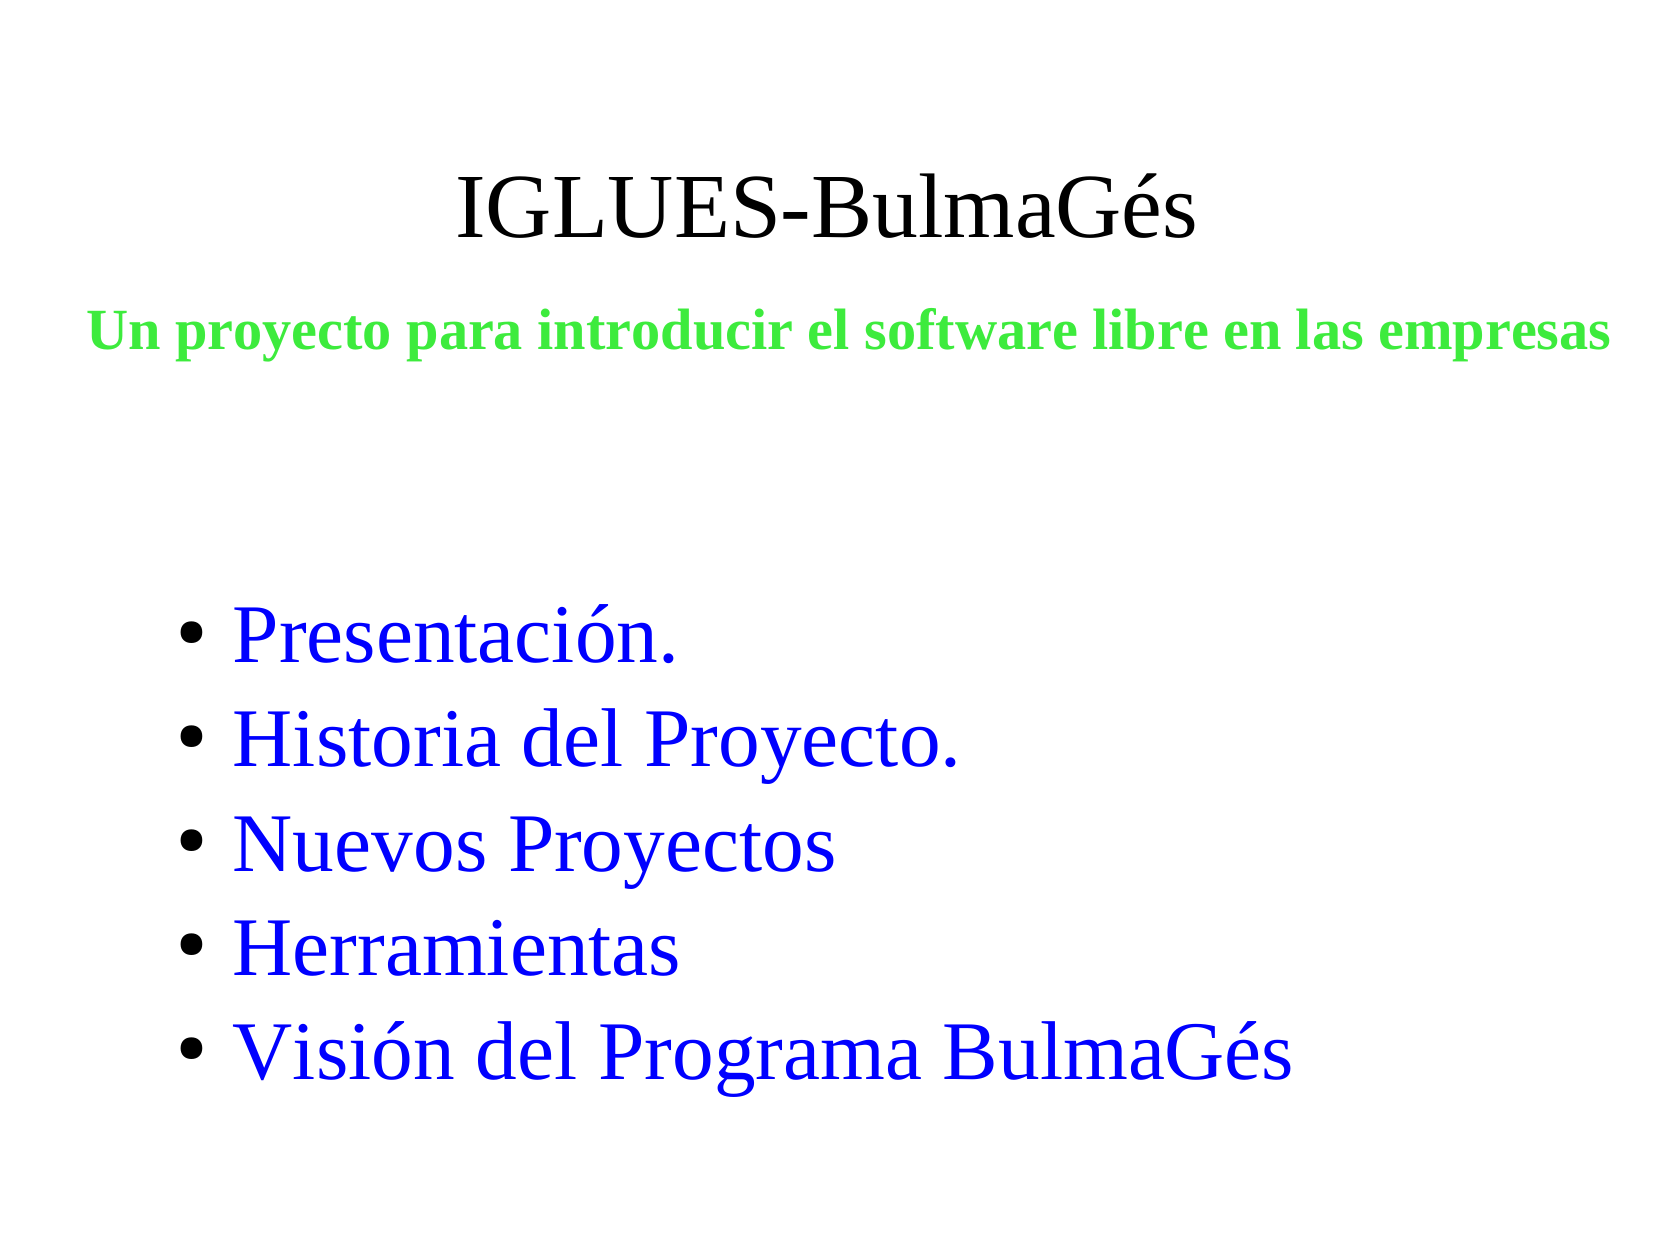

# IGLUES-BulmaGés
Un proyecto para introducir el software libre en las empresas
 Presentación.
 Historia del Proyecto.
 Nuevos Proyectos
 Herramientas
 Visión del Programa BulmaGés